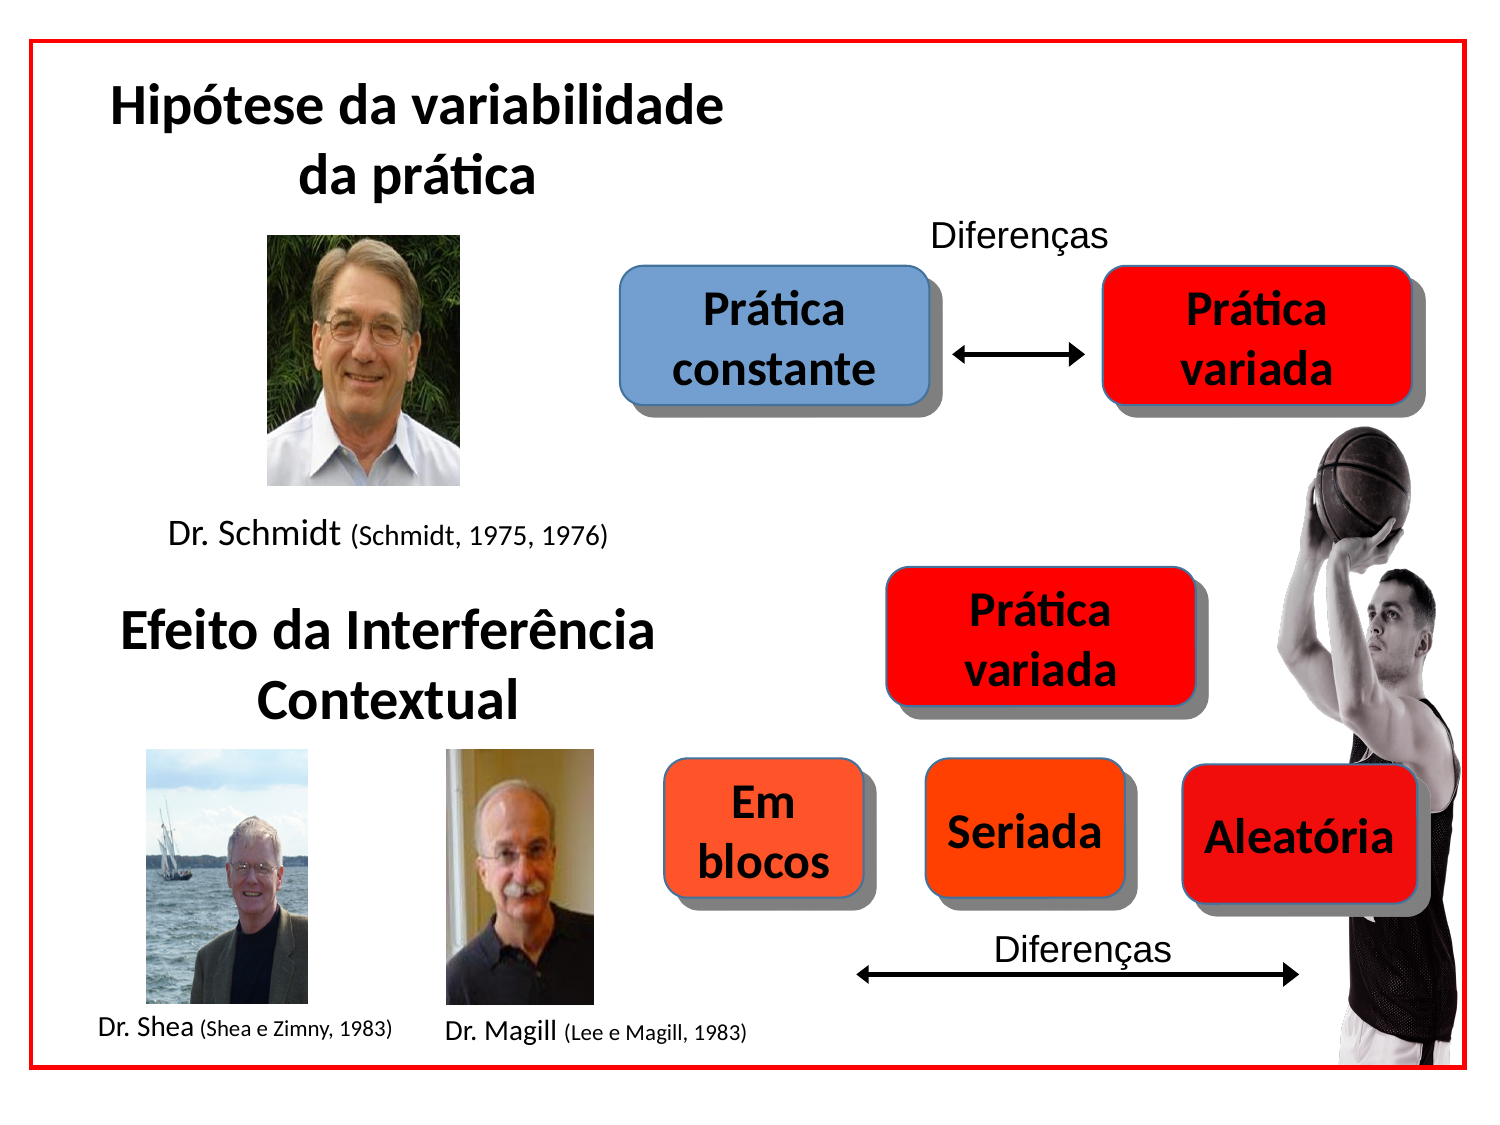

Hipótese da variabilidade da prática
Diferenças
Prática constante
Prática variada
Dr. Schmidt (Schmidt, 1975, 1976)
Prática variada
Efeito da Interferência Contextual
Em blocos
Seriada
Aleatória
Diferenças
Dr. Shea (Shea e Zimny, 1983)
Dr. Magill (Lee e Magill, 1983)